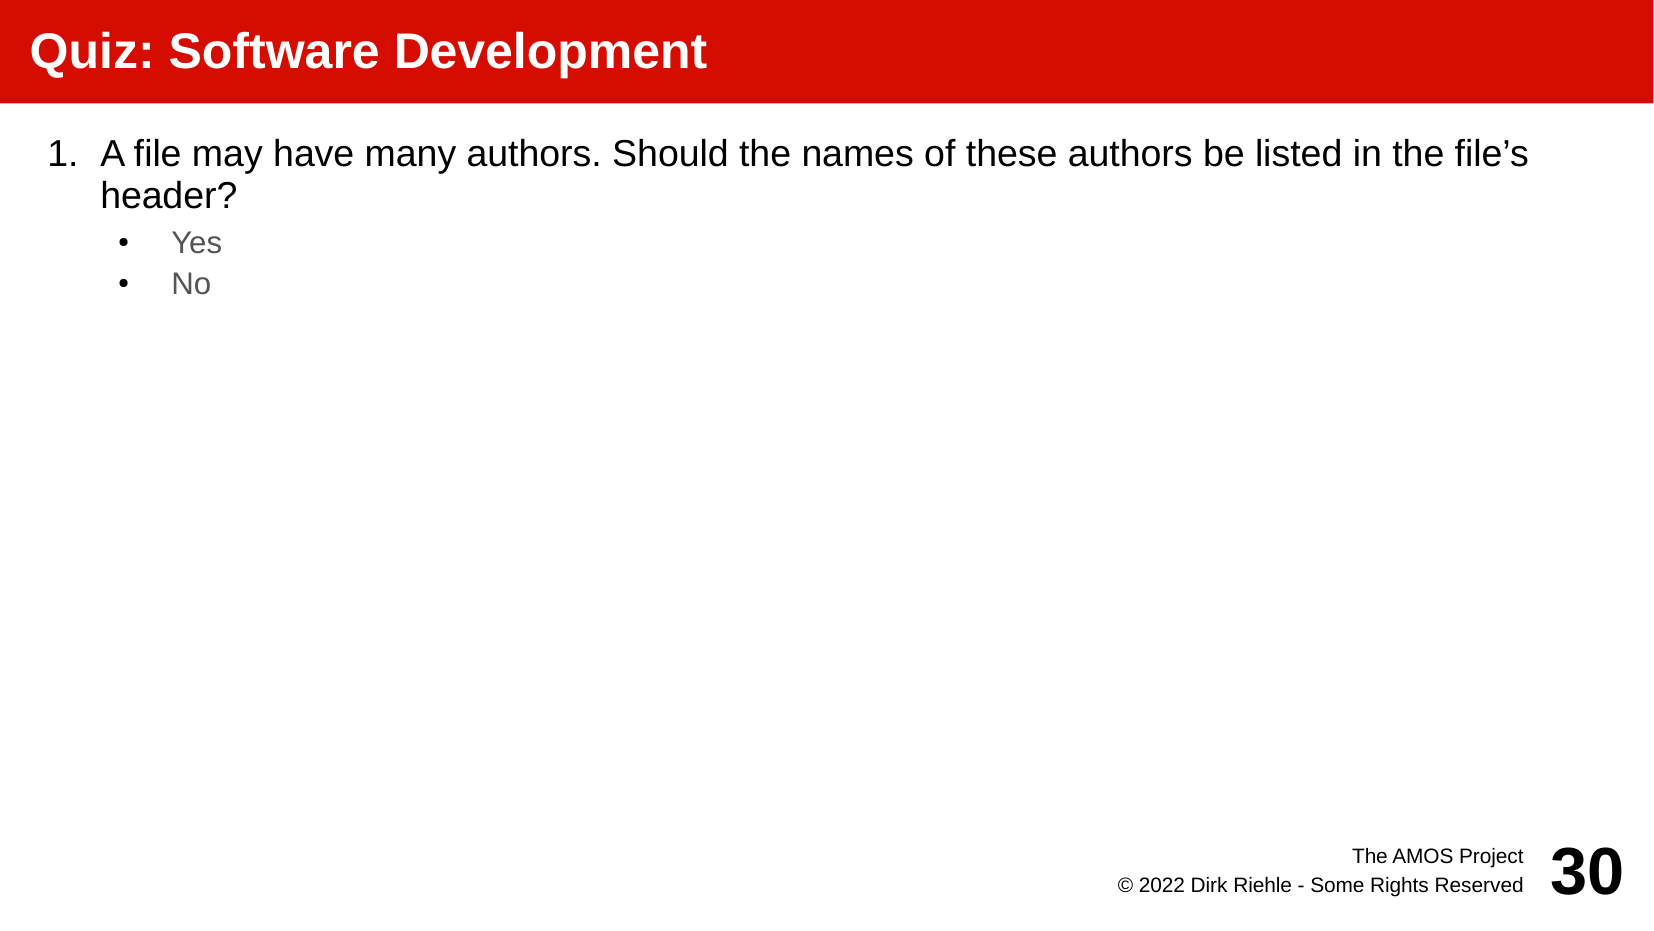

# Quiz: Software Development
A file may have many authors. Should the names of these authors be listed in the file’s header?
Yes
No
The AMOS Project
30
© 2022 Dirk Riehle - Some Rights Reserved